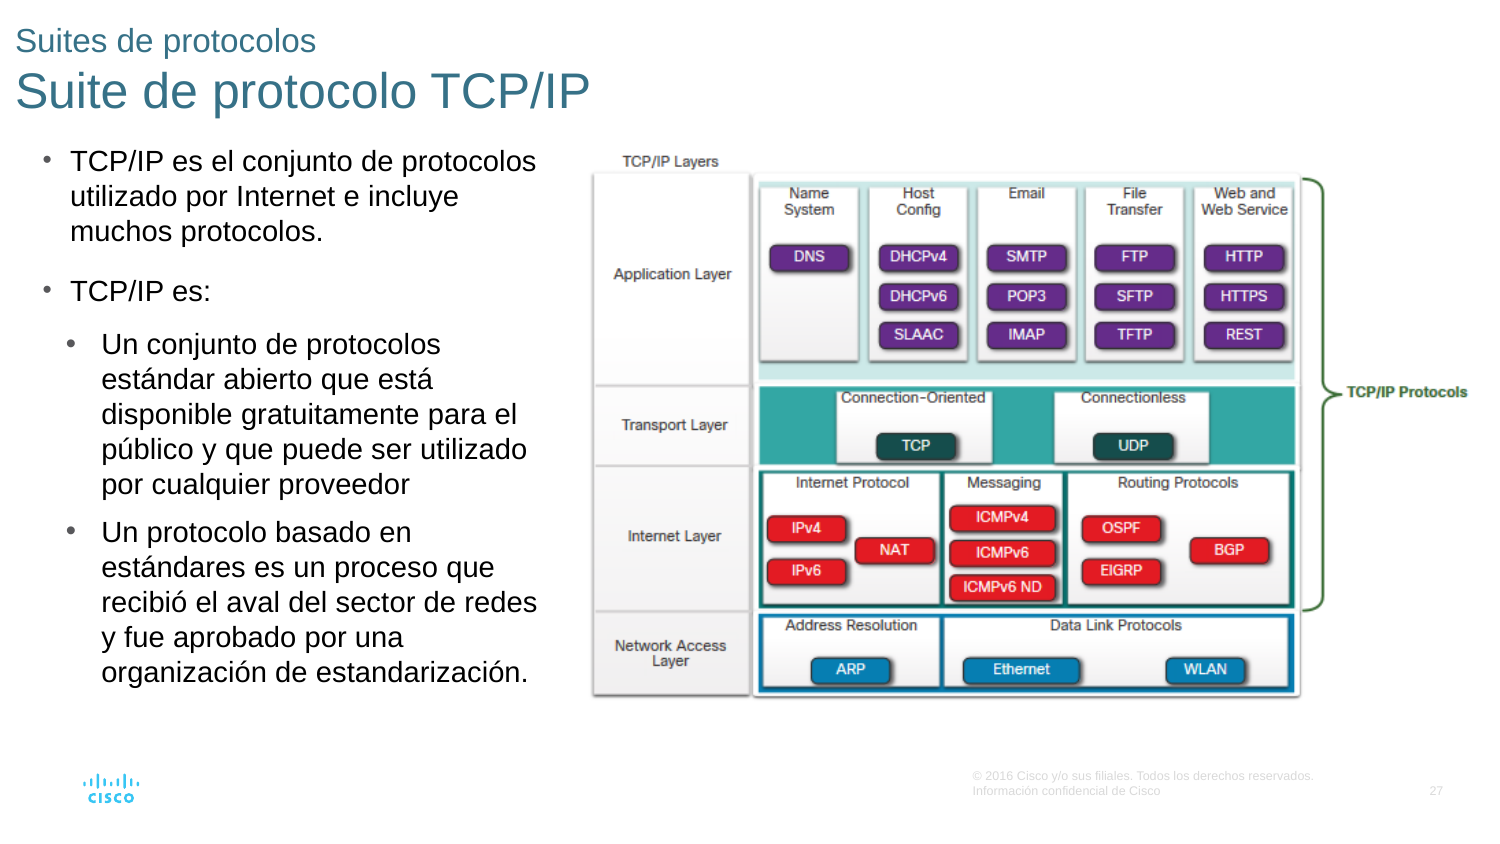

# Suites de protocolos Suite de protocolo TCP/IP
TCP/IP es el conjunto de protocolos utilizado por Internet e incluye muchos protocolos.
TCP/IP es:
Un conjunto de protocolos estándar abierto que está disponible gratuitamente para el público y que puede ser utilizado por cualquier proveedor
Un protocolo basado en estándares es un proceso que recibió el aval del sector de redes y fue aprobado por una organización de estandarización.